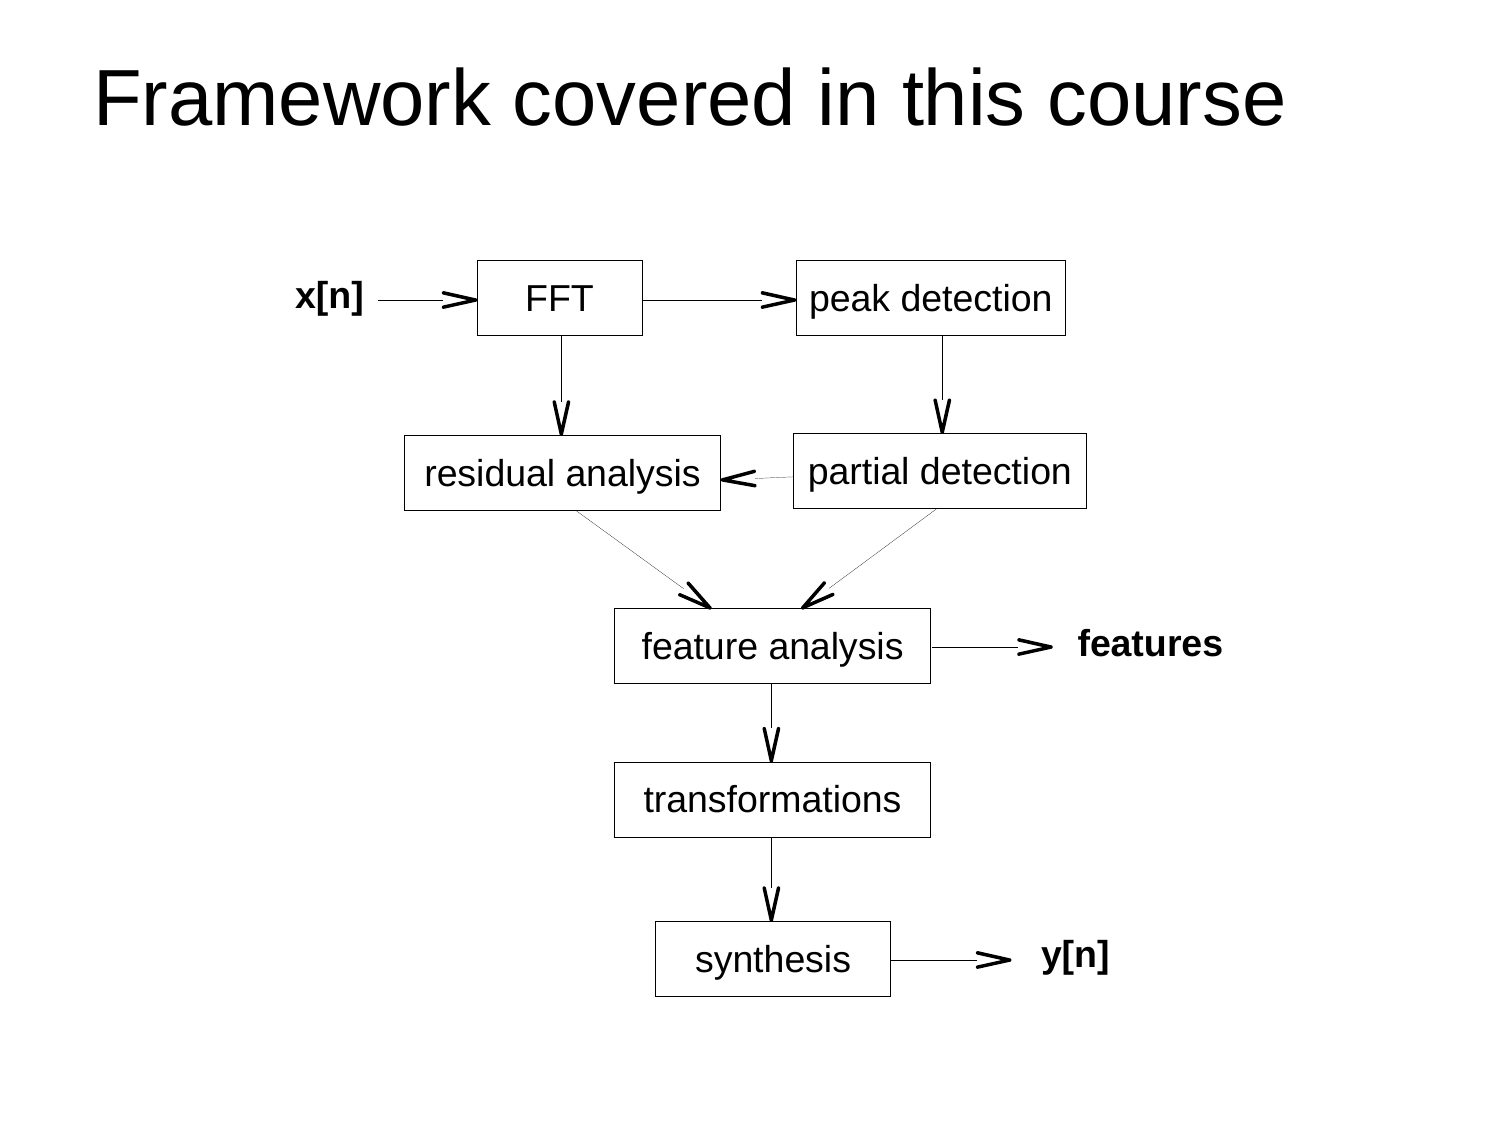

# Framework covered in this course
FFT
peak detection
x[n]
partial detection
residual analysis
feature analysis
features
transformations
synthesis
y[n]